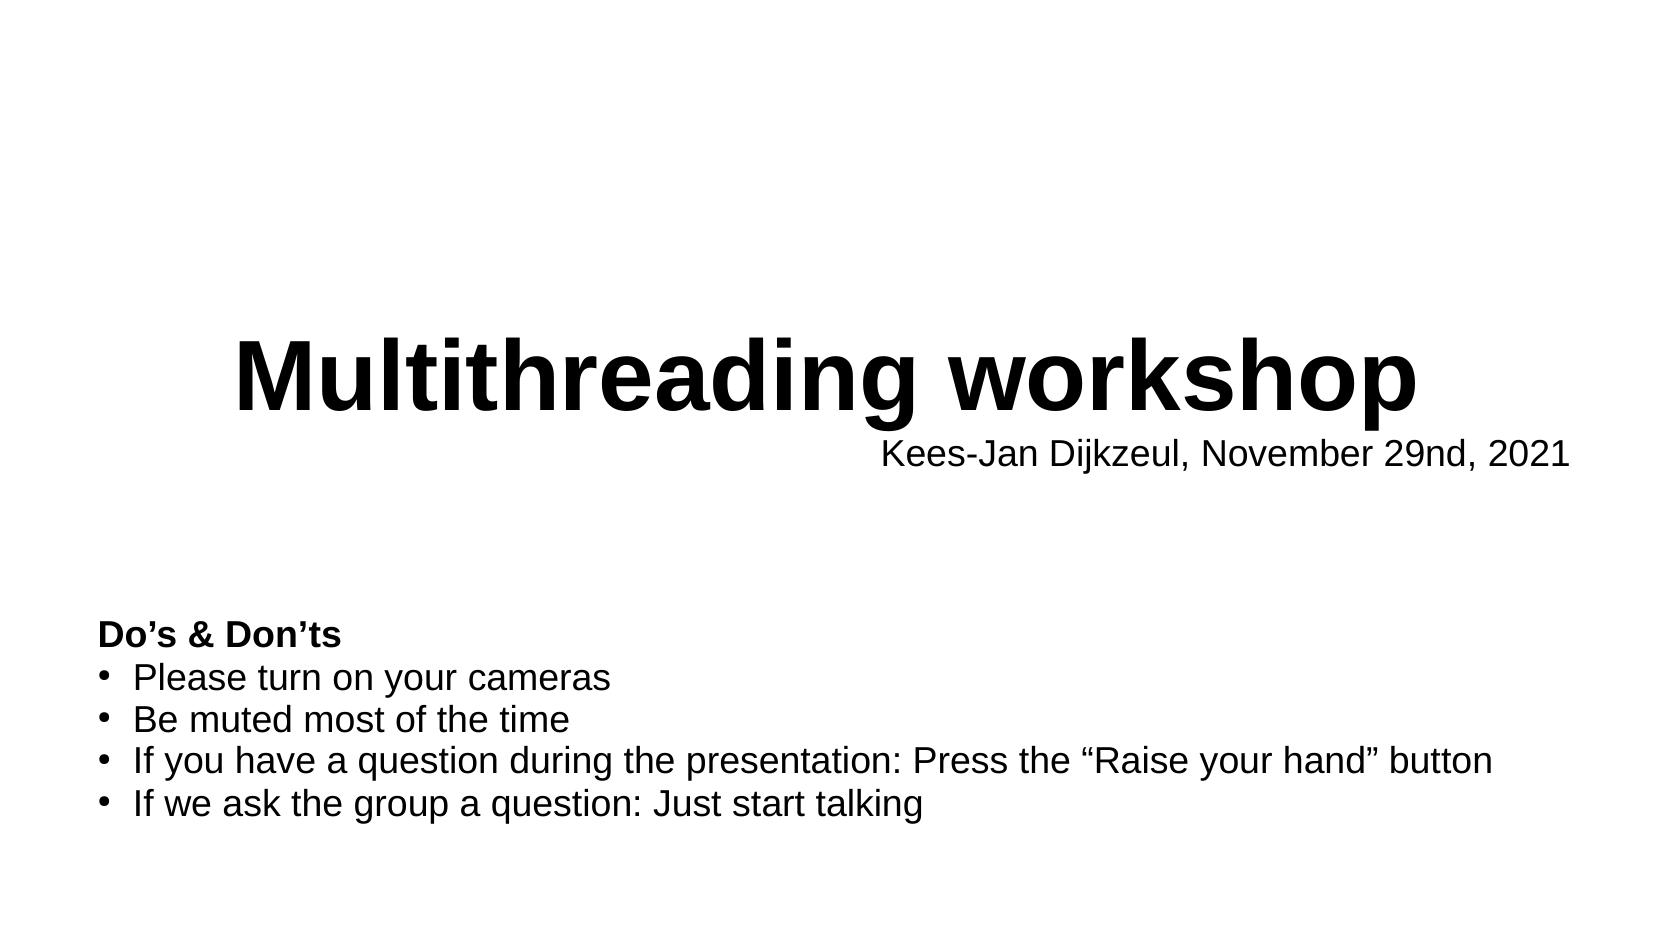

# Multithreading workshop
Kees-Jan Dijkzeul, November 29nd, 2021
Do’s & Don’ts
Please turn on your cameras
Be muted most of the time
If you have a question during the presentation: Press the “Raise your hand” button
If we ask the group a question: Just start talking